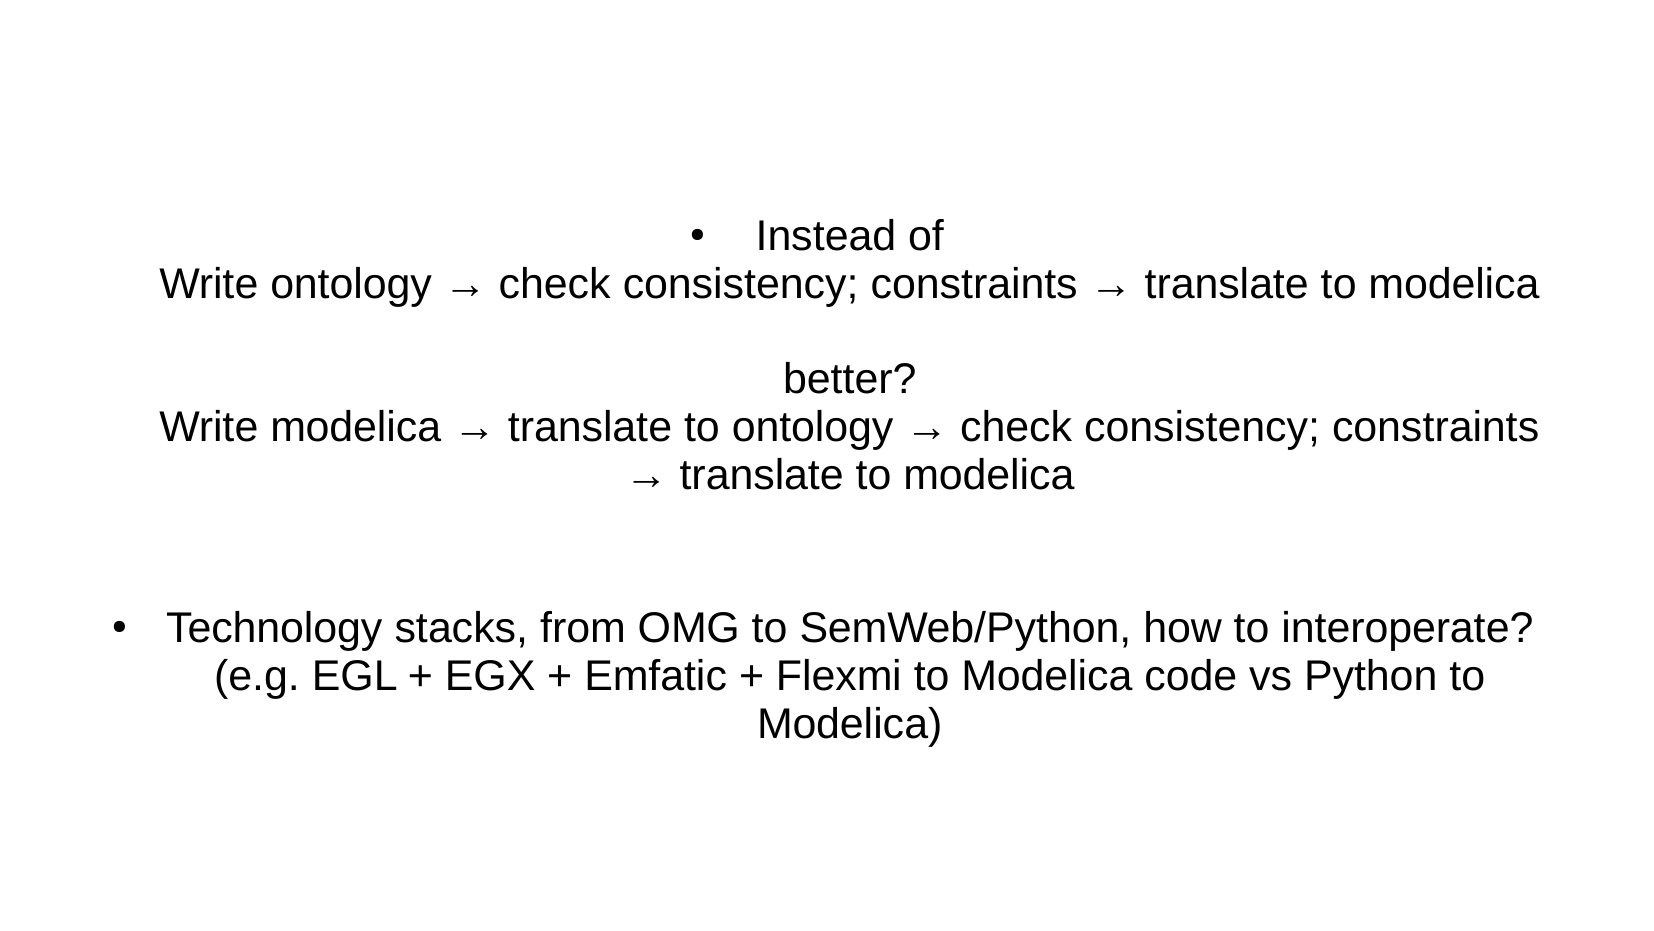

#
Instead of
Write ontology → check consistency; constraints → translate to modelica
better?
Write modelica → translate to ontology → check consistency; constraints → translate to modelica
Technology stacks, from OMG to SemWeb/Python, how to interoperate?
(e.g. EGL + EGX + Emfatic + Flexmi to Modelica code vs Python to Modelica)